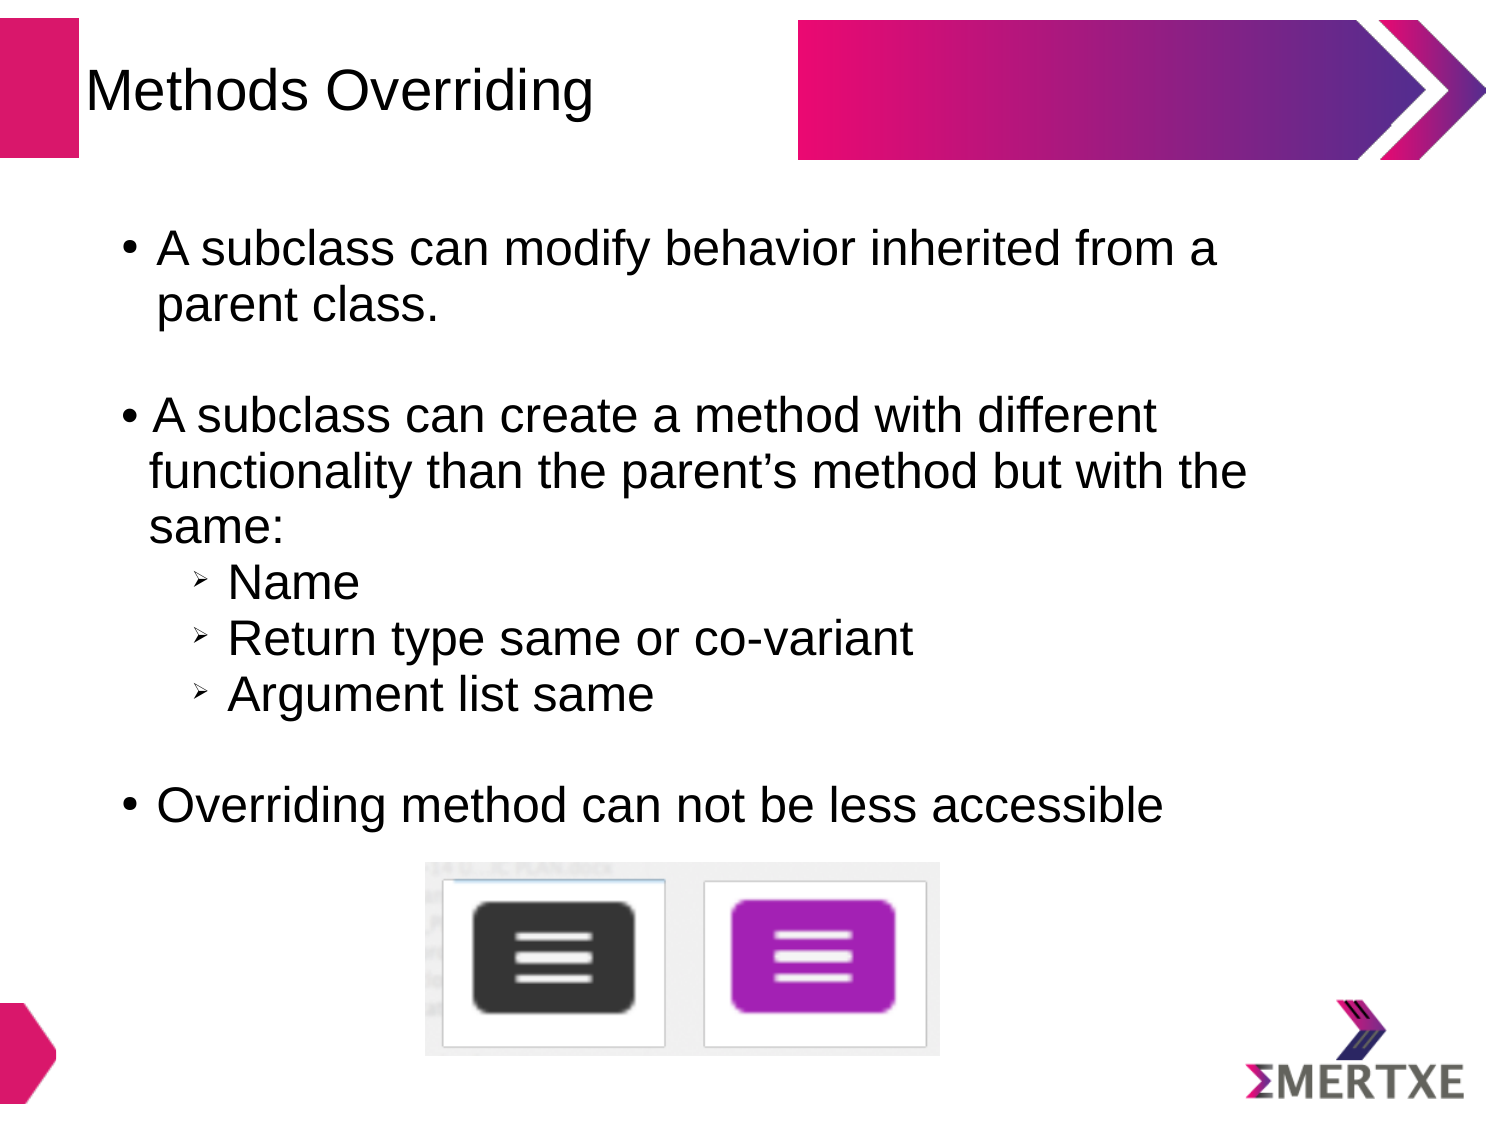

Methods Overriding
A subclass can modify behavior inherited from a
parent class.
• A subclass can create a method with different
 functionality than the parent’s method but with the
 same:
Name
Return type same or co-variant
Argument list same
Overriding method can not be less accessible